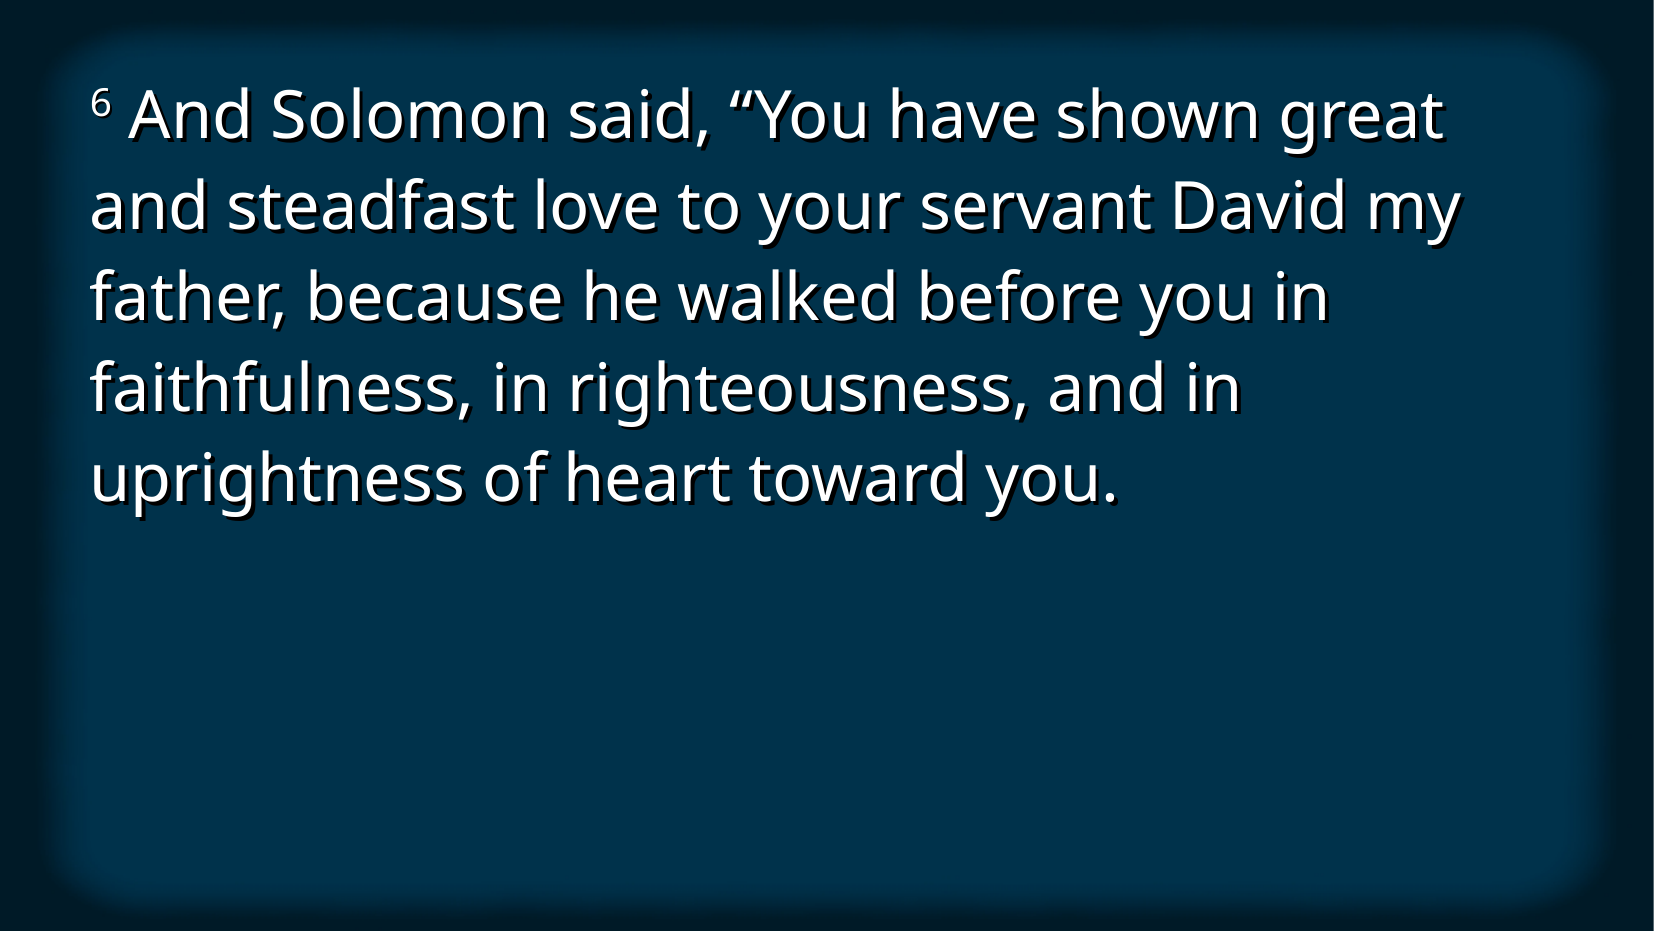

6 And Solomon said, “You have shown great and steadfast love to your servant David my father, because he walked before you in faithfulness, in righteousness, and in uprightness of heart toward you.